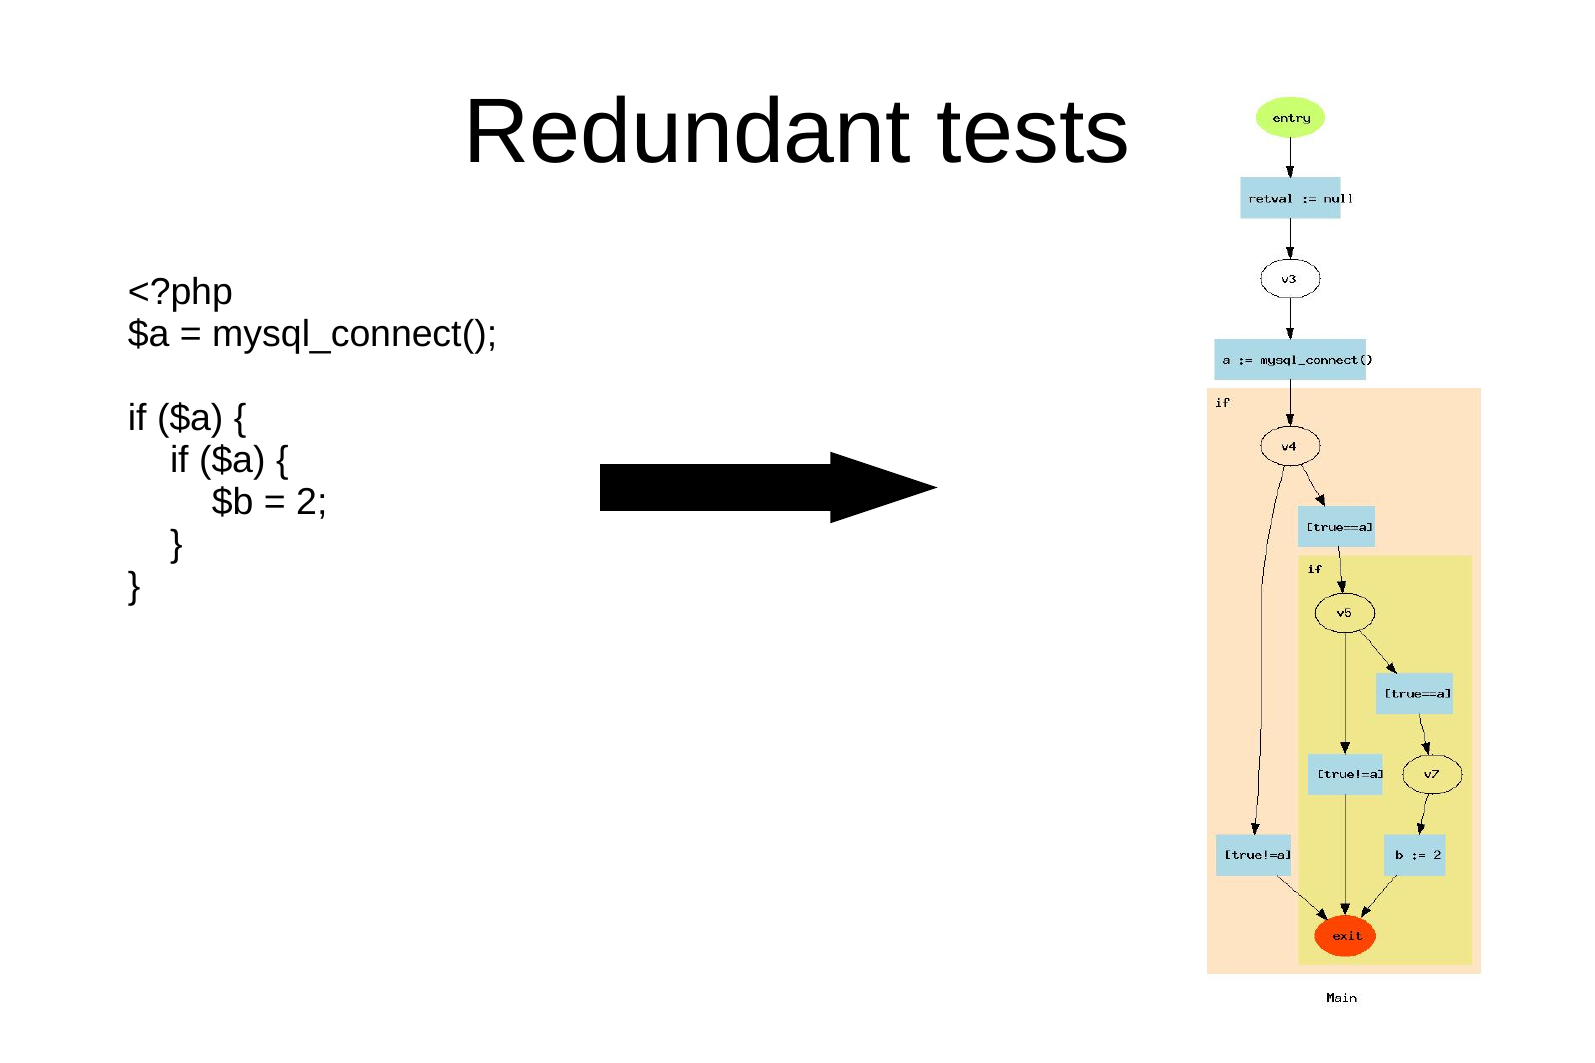

# Redundant tests
<?php
$a = mysql_connect();
if ($a) {
 if ($a) {
 $b = 2;
 }
}